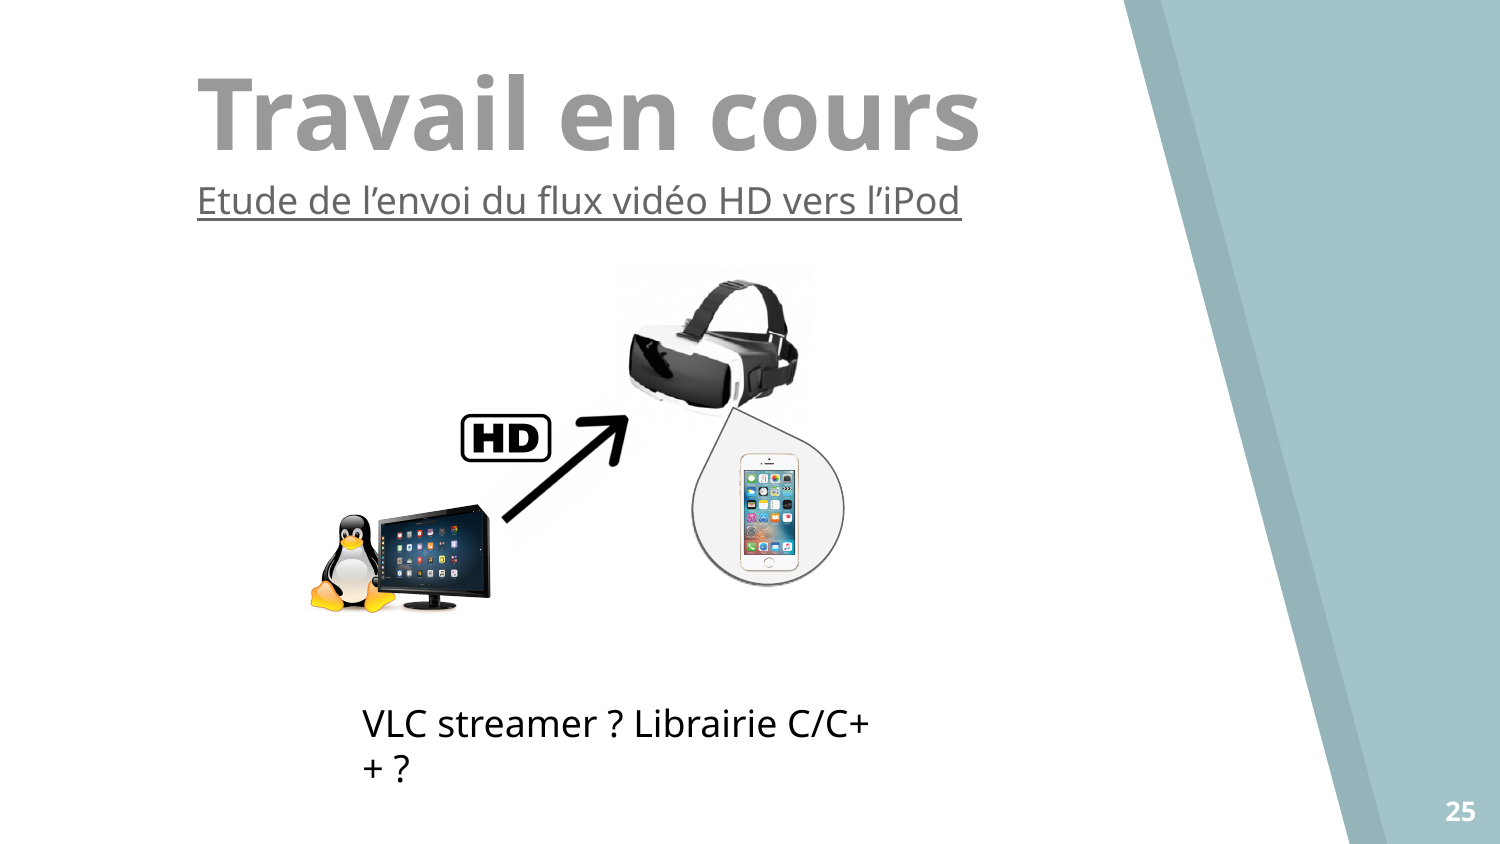

# Travail en cours
Etude de l’envoi du flux vidéo HD vers l’iPod
VLC streamer ? Librairie C/C++ ?
25